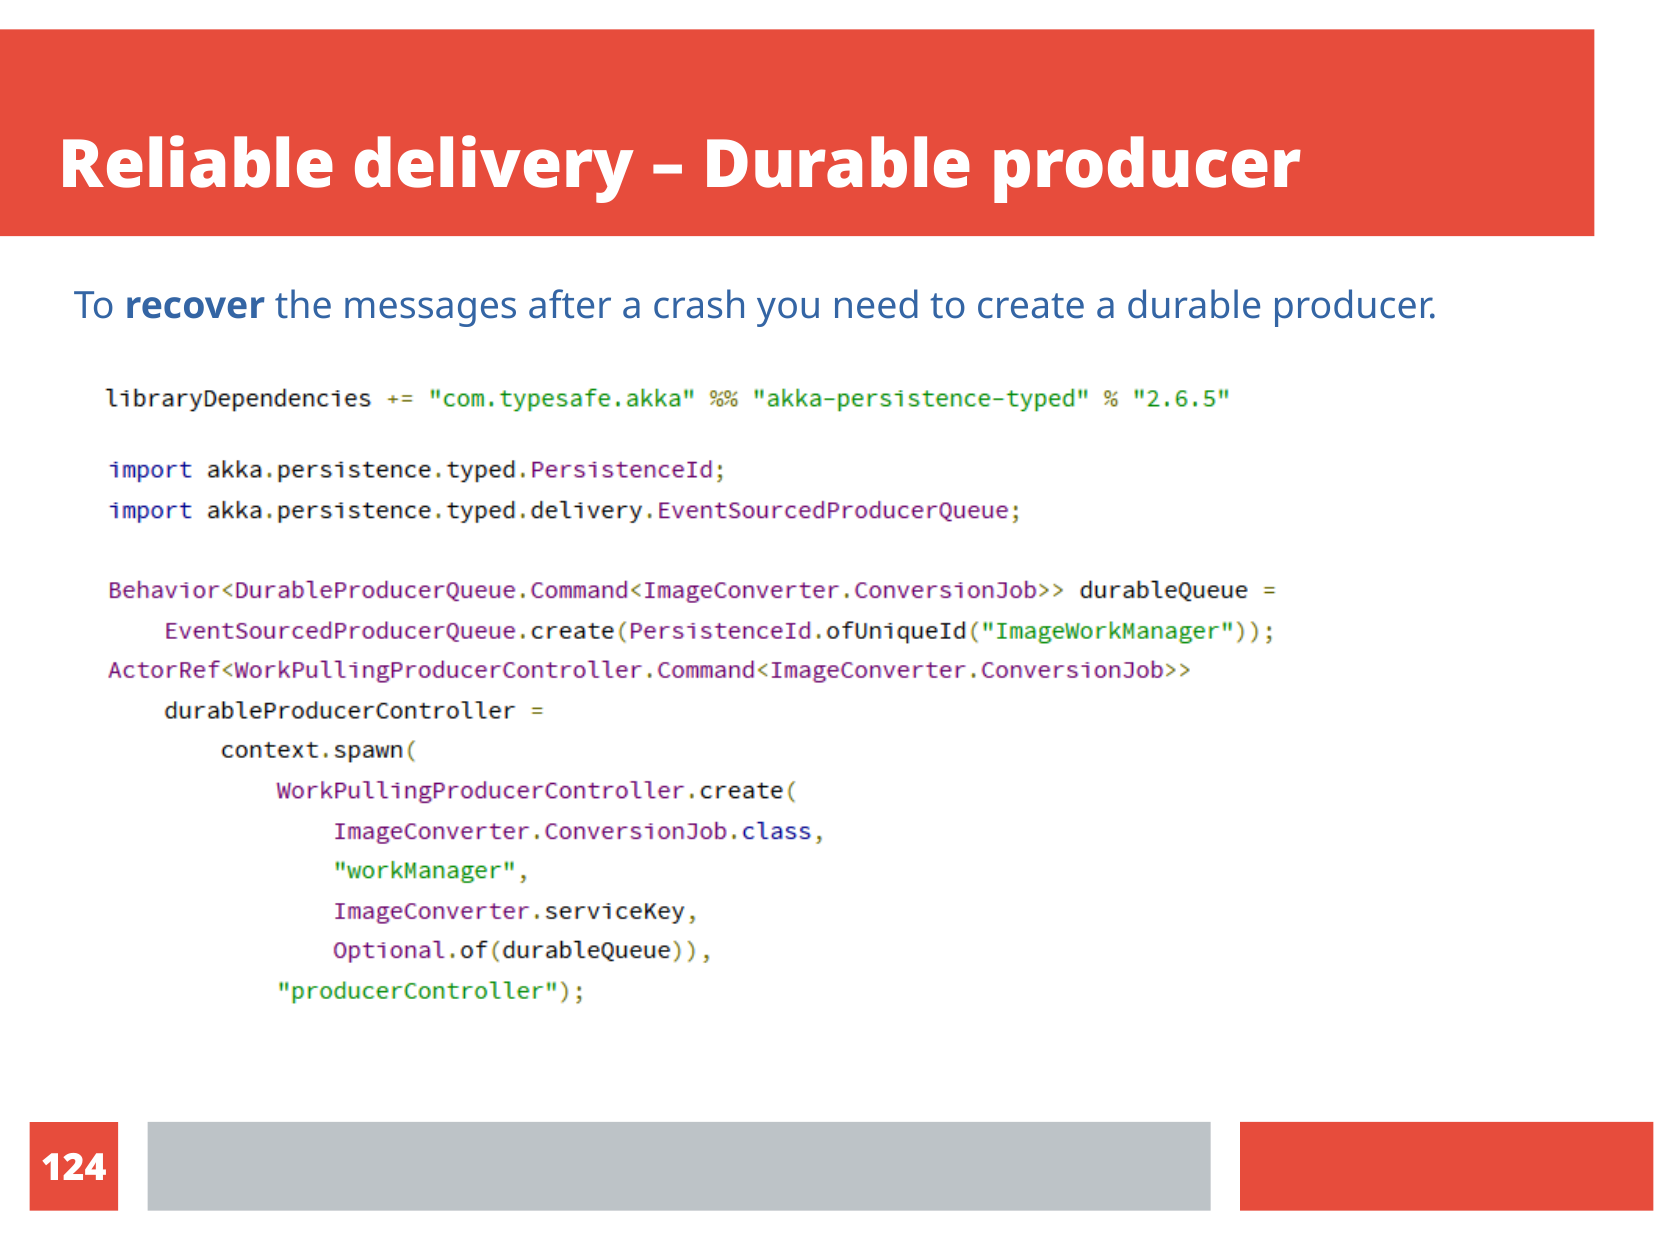

# Reliable delivery – Durable producer
To recover the messages after a crash you need to create a durable producer.
124